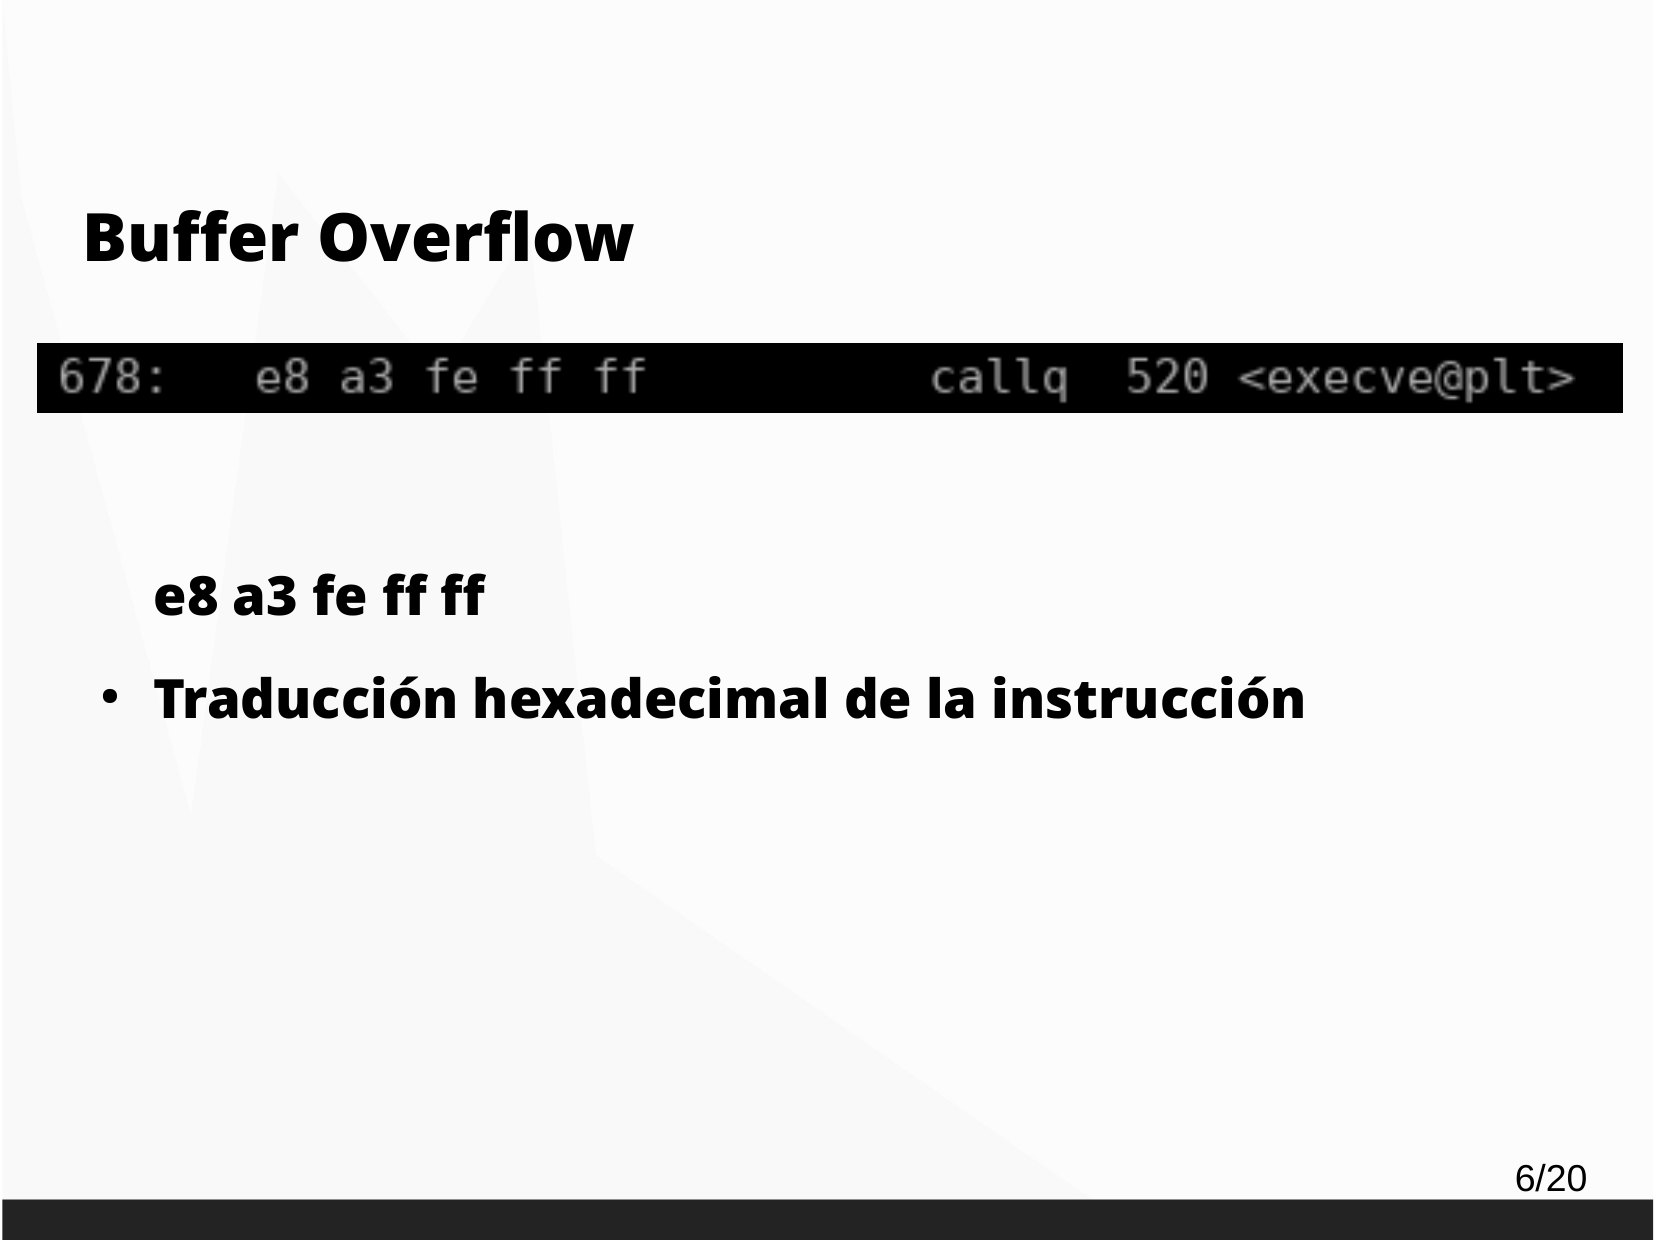

# Buffer Overflow
e8 a3 fe ff ff
Traducción hexadecimal de la instrucción
6/20